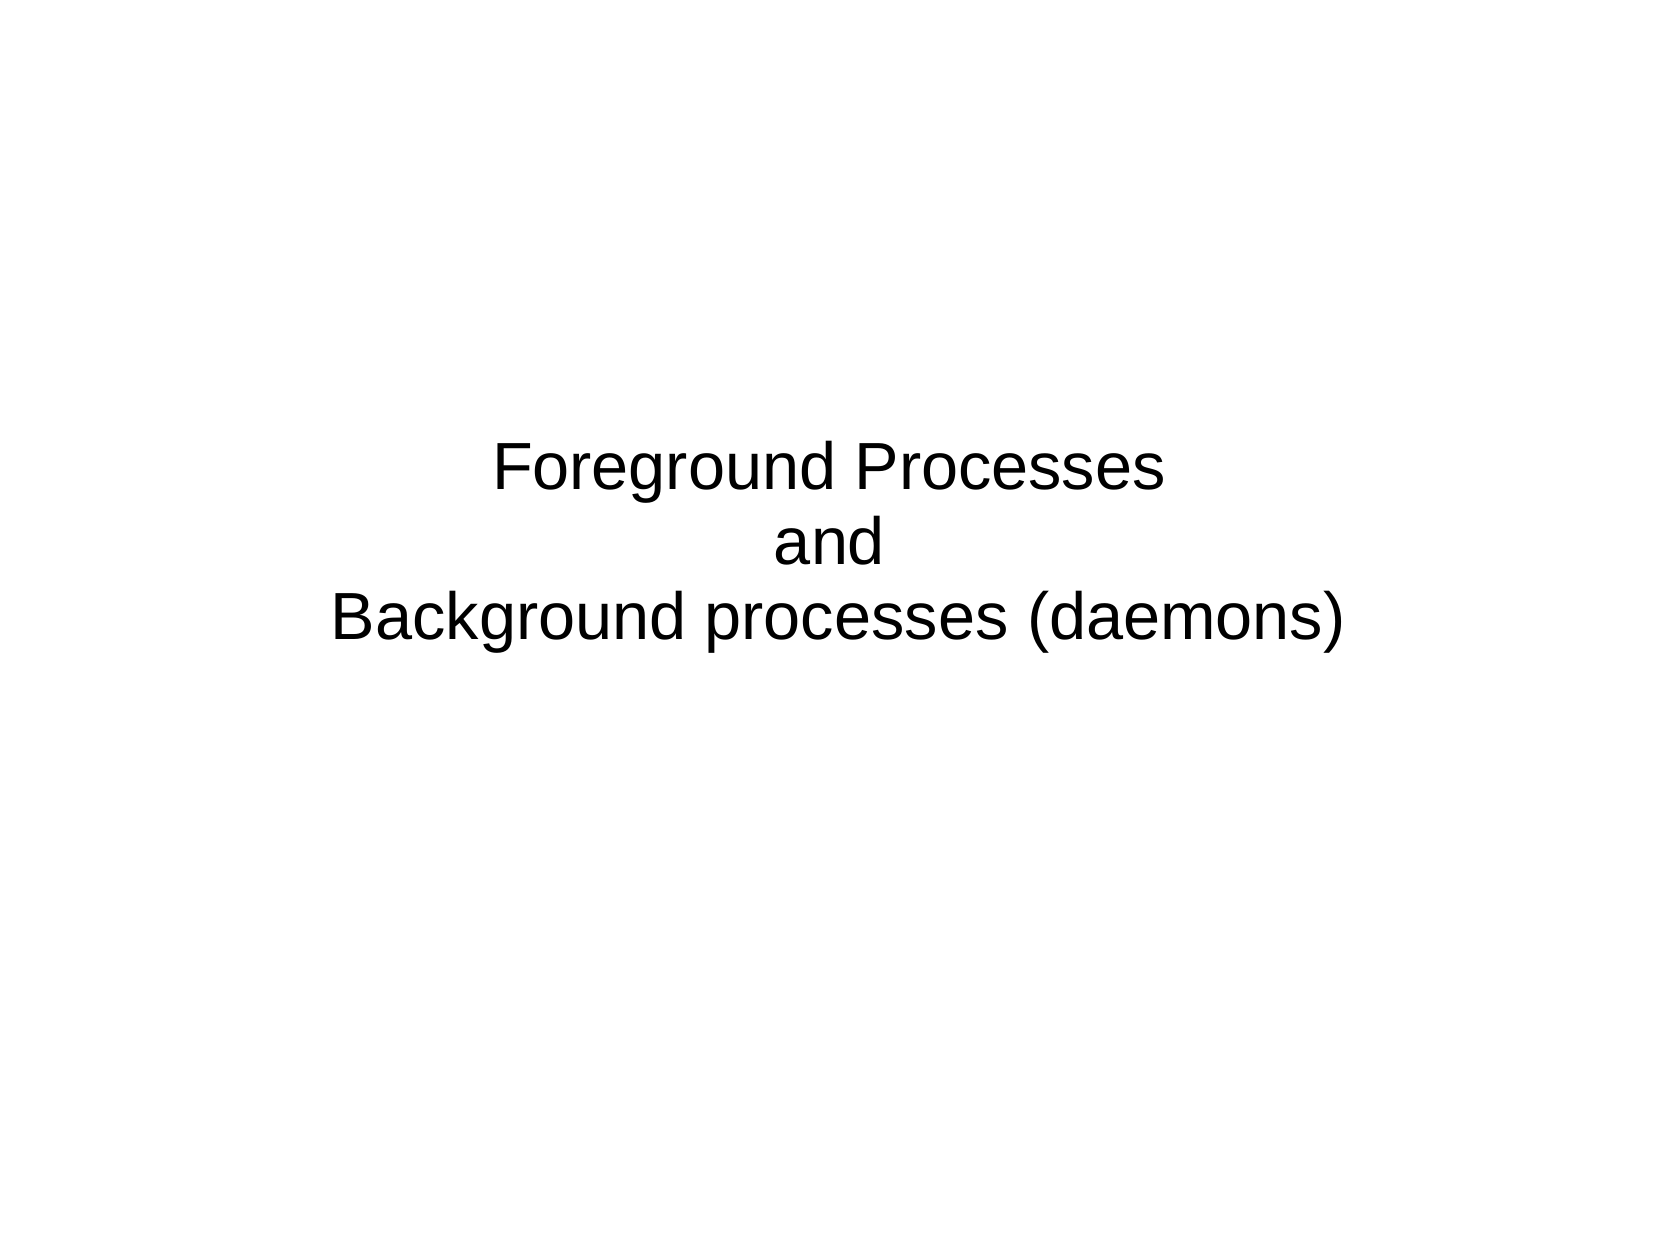

Foreground Processes
and
Background processes (daemons)
#